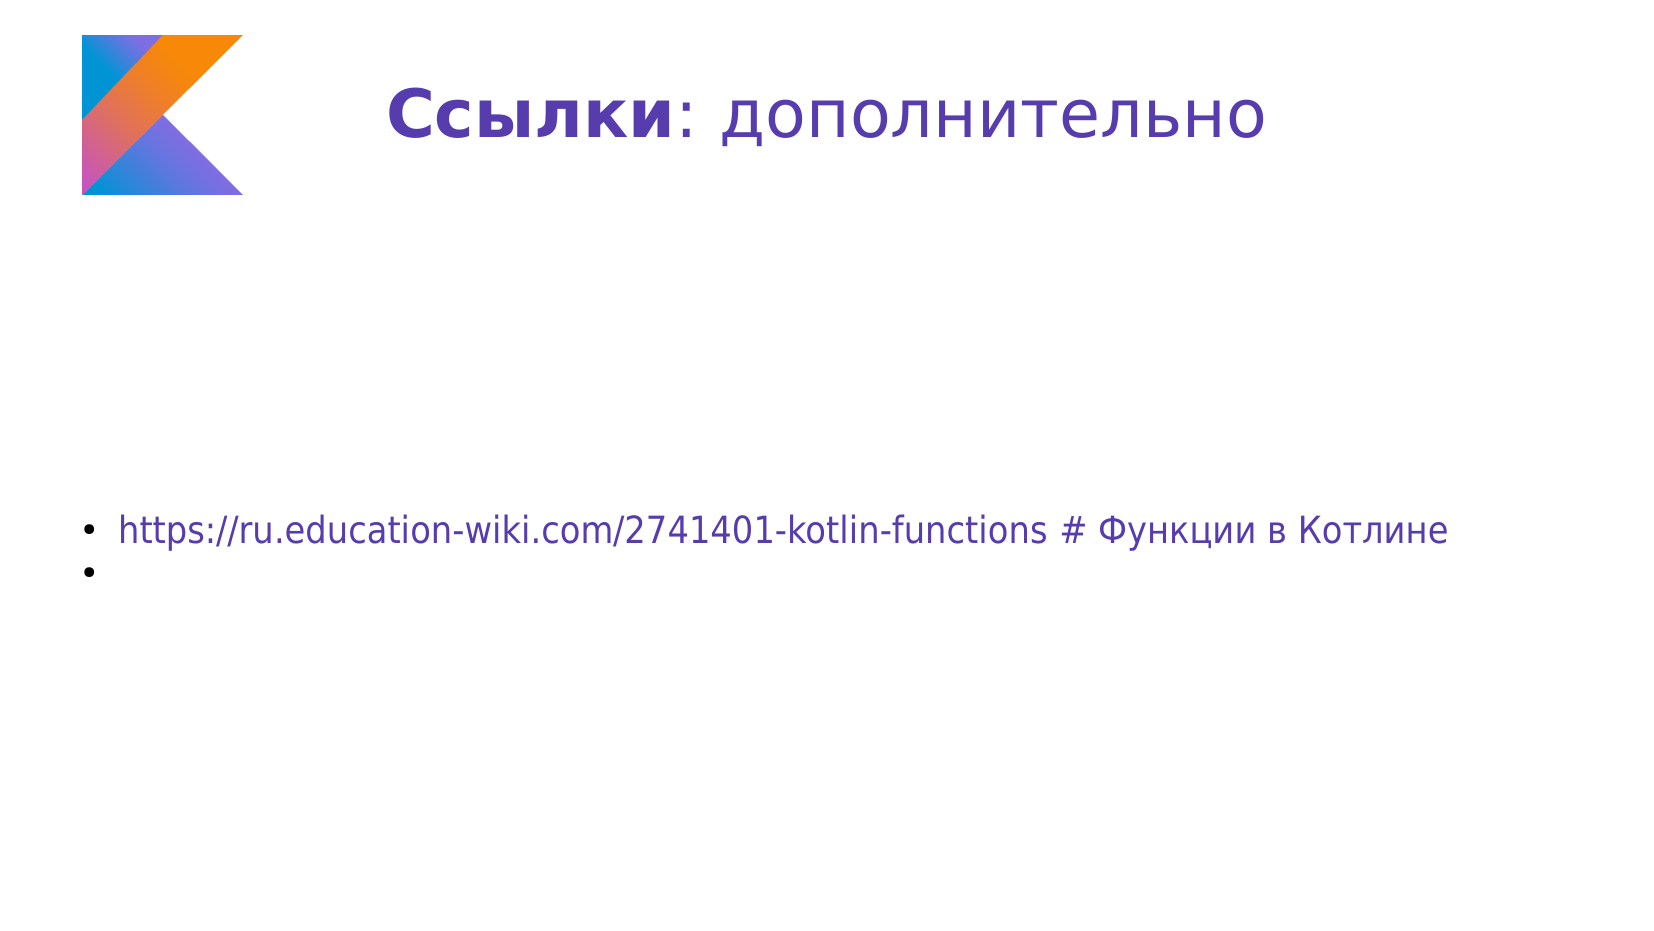

# Ссылки: дополнительно
https://ru.education-wiki.com/2741401-kotlin-functions # Функции в Котлине